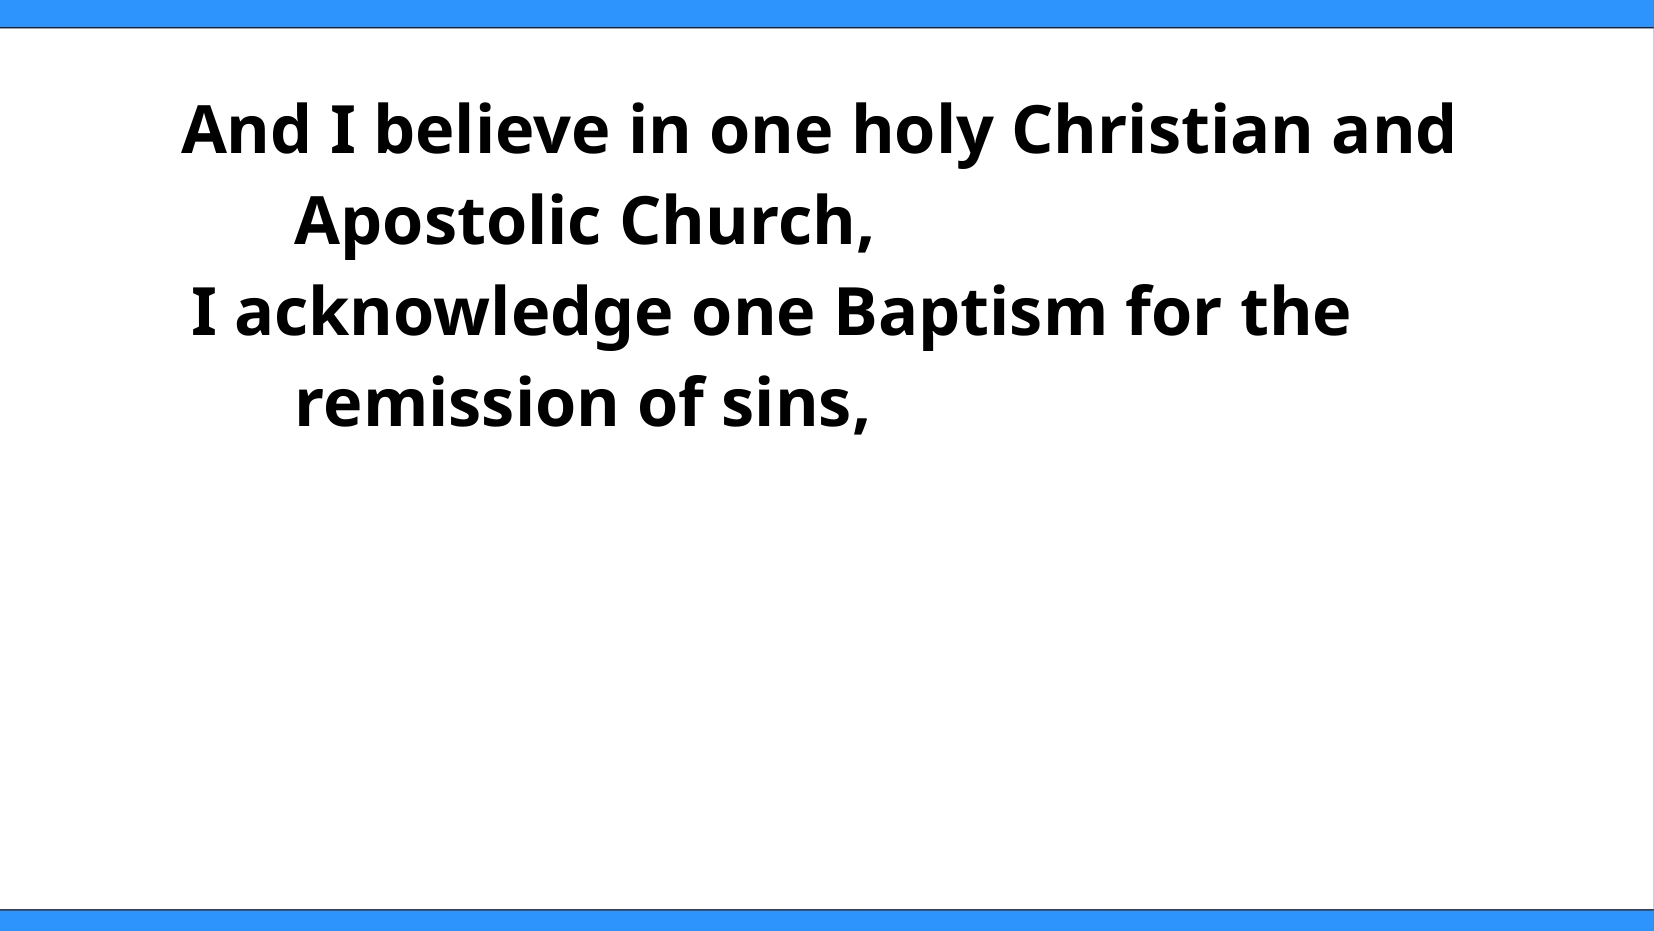

And I believe in one holy Christian and
 Apostolic Church,
 I acknowledge one Baptism for the
 remission of sins,